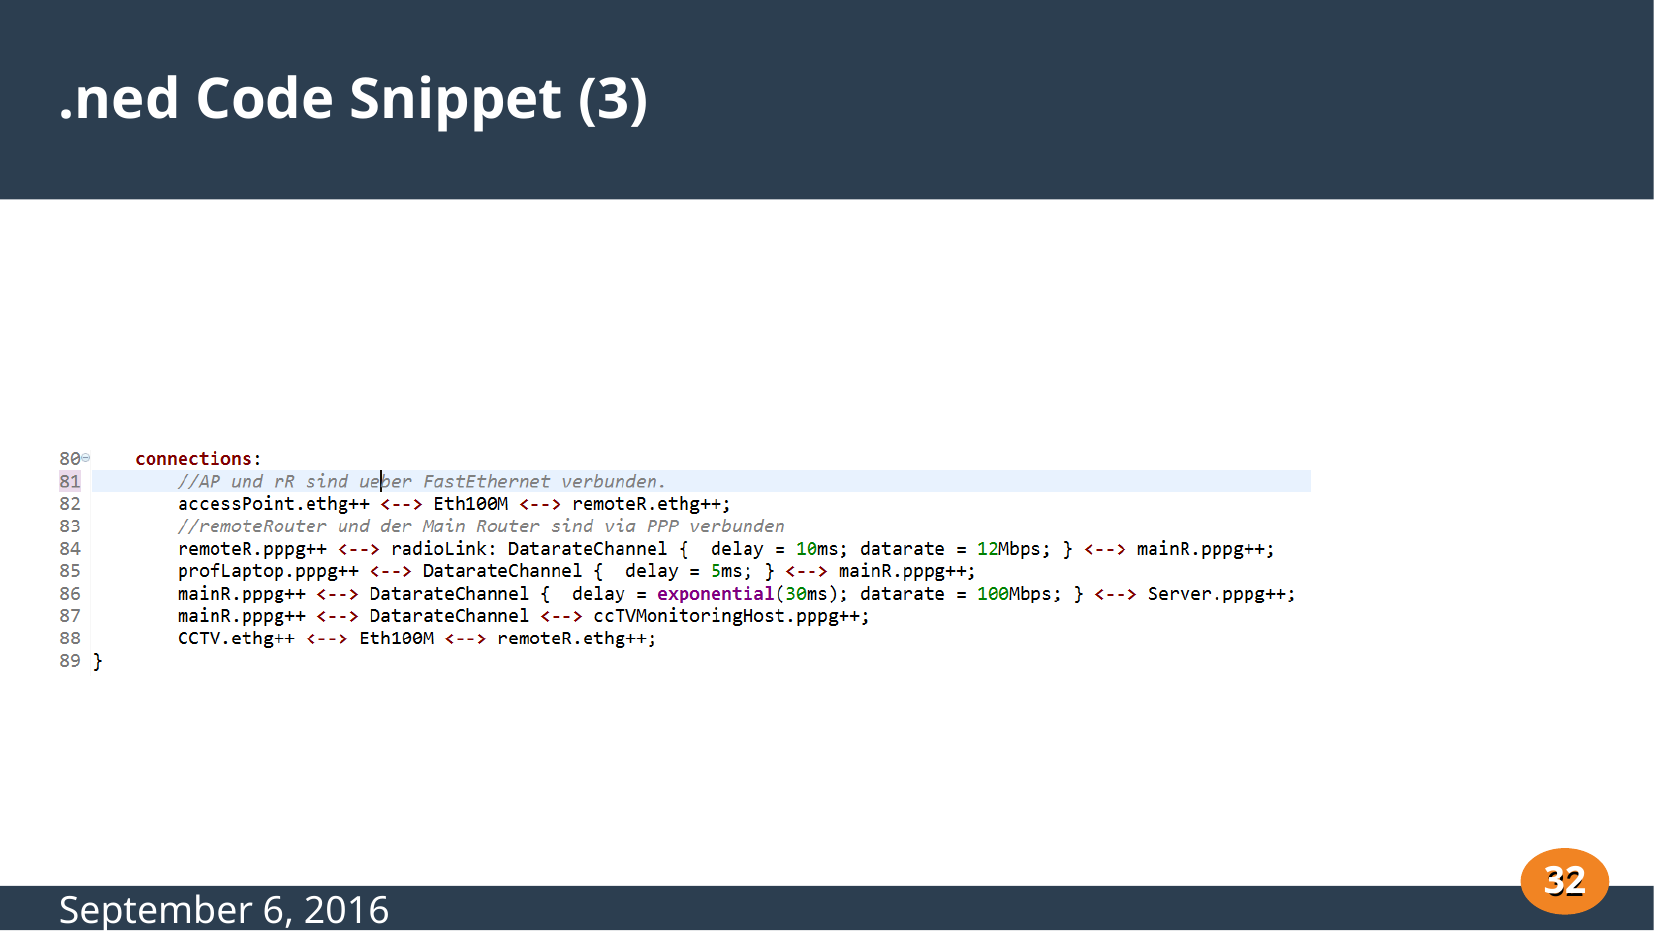

# .ned Code Snippet (3)
September 6, 2016